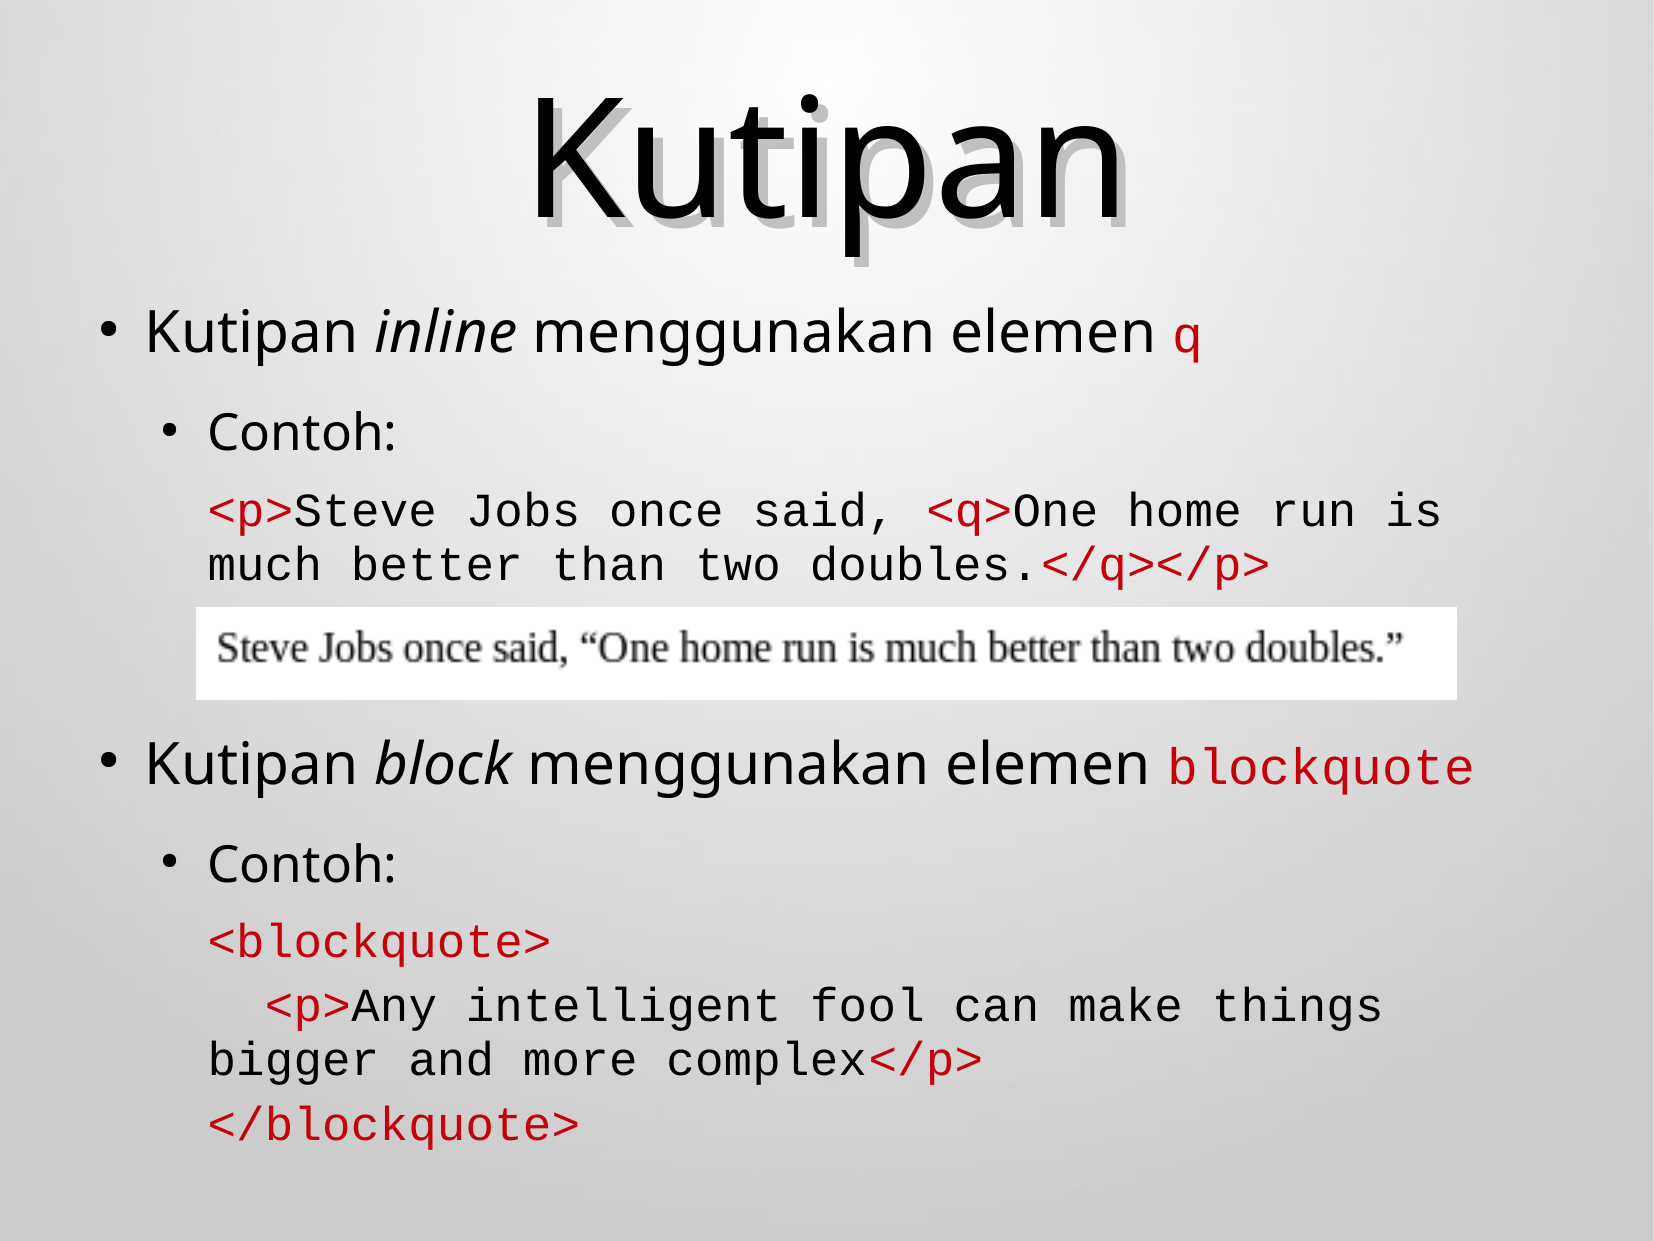

# Kutipan
Kutipan inline menggunakan elemen q
Contoh:
<p>Steve Jobs once said, <q>One home run is much better than two doubles.</q></p>
Kutipan block menggunakan elemen blockquote
Contoh:
<blockquote>
 <p>Any intelligent fool can make things bigger and more complex</p>
</blockquote>